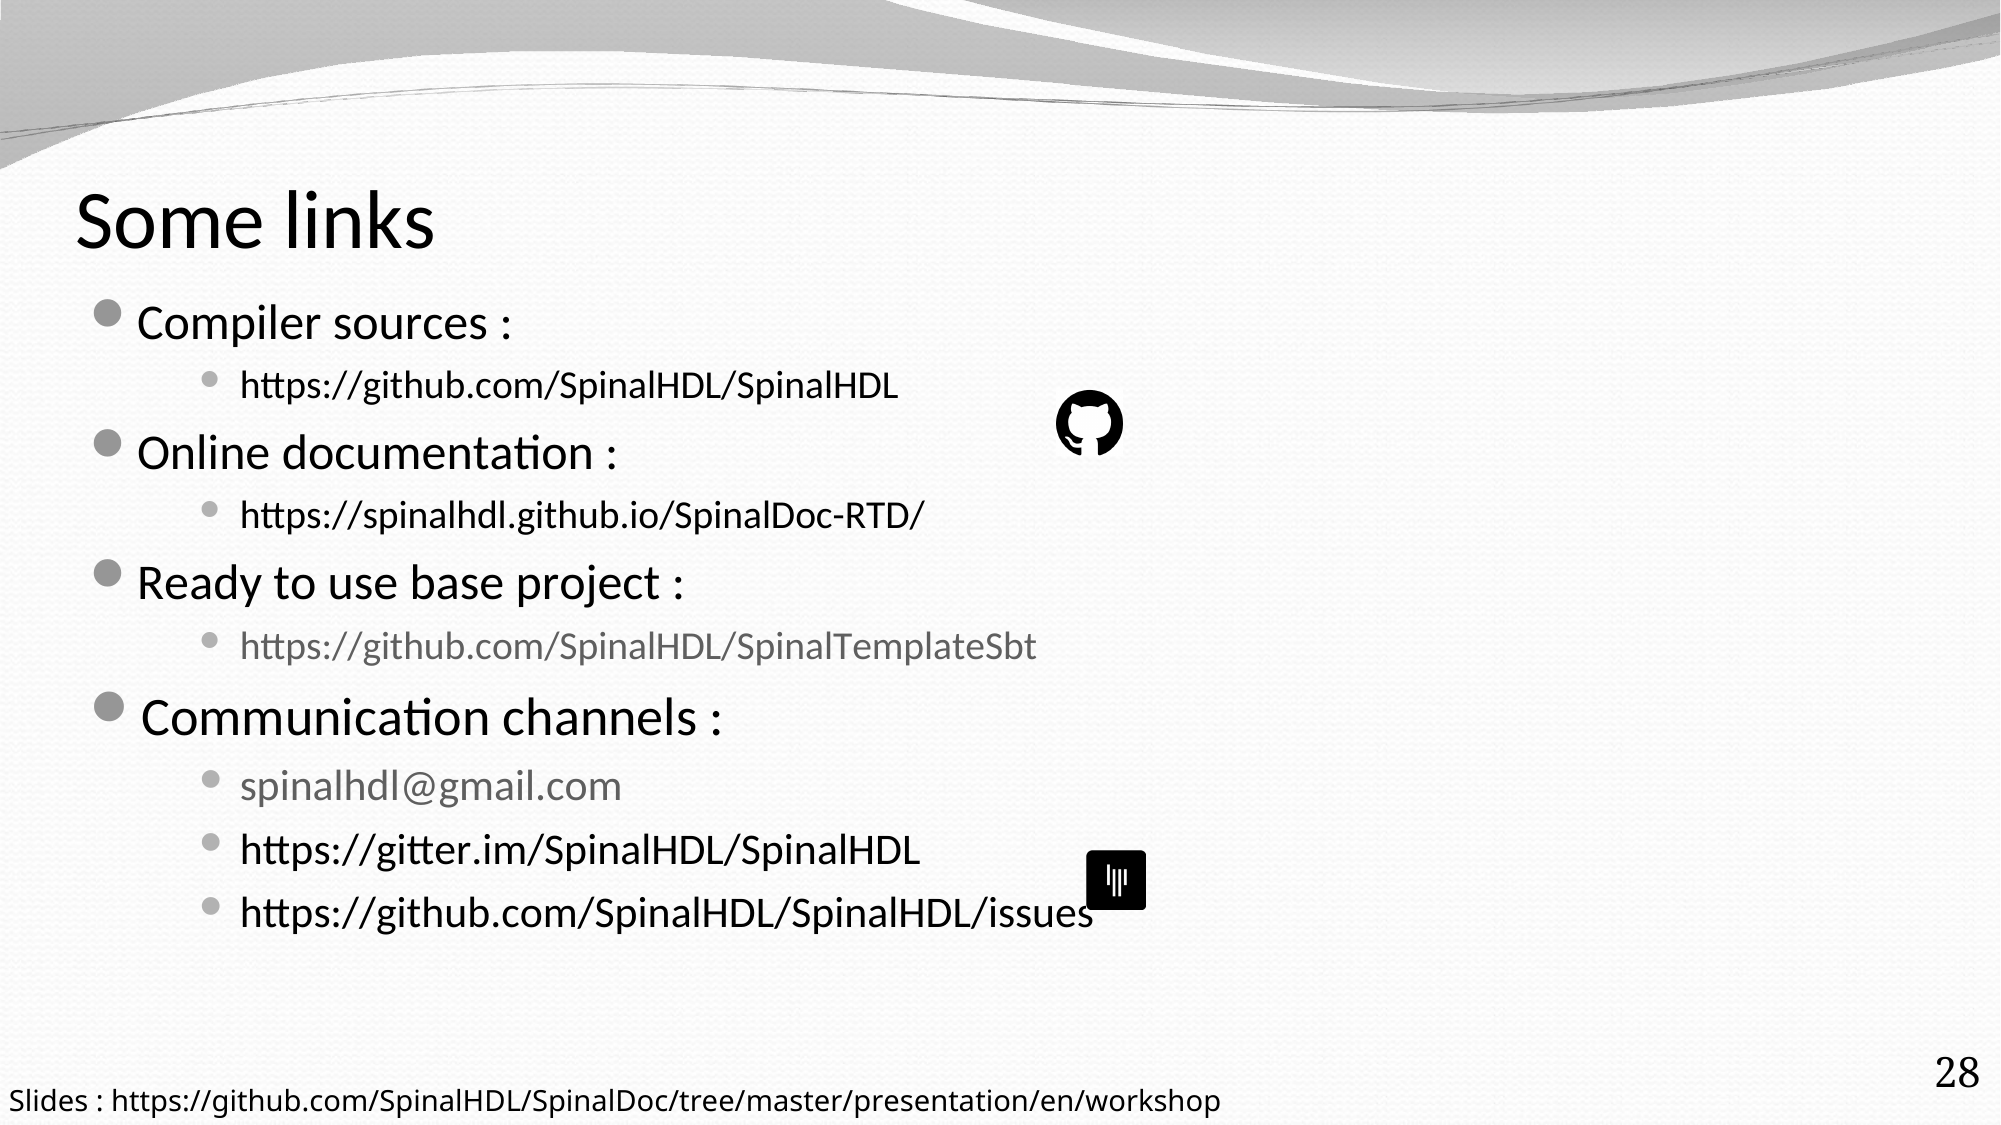

# Some links
Compiler sources :
https://github.com/SpinalHDL/SpinalHDL
Online documentation :
https://spinalhdl.github.io/SpinalDoc-RTD/
Ready to use base project :
https://github.com/SpinalHDL/SpinalTemplateSbt
Communication channels :
spinalhdl@gmail.com
https://gitter.im/SpinalHDL/SpinalHDL
https://github.com/SpinalHDL/SpinalHDL/issues
Slides : https://github.com/SpinalHDL/SpinalDoc/tree/master/presentation/en/workshop